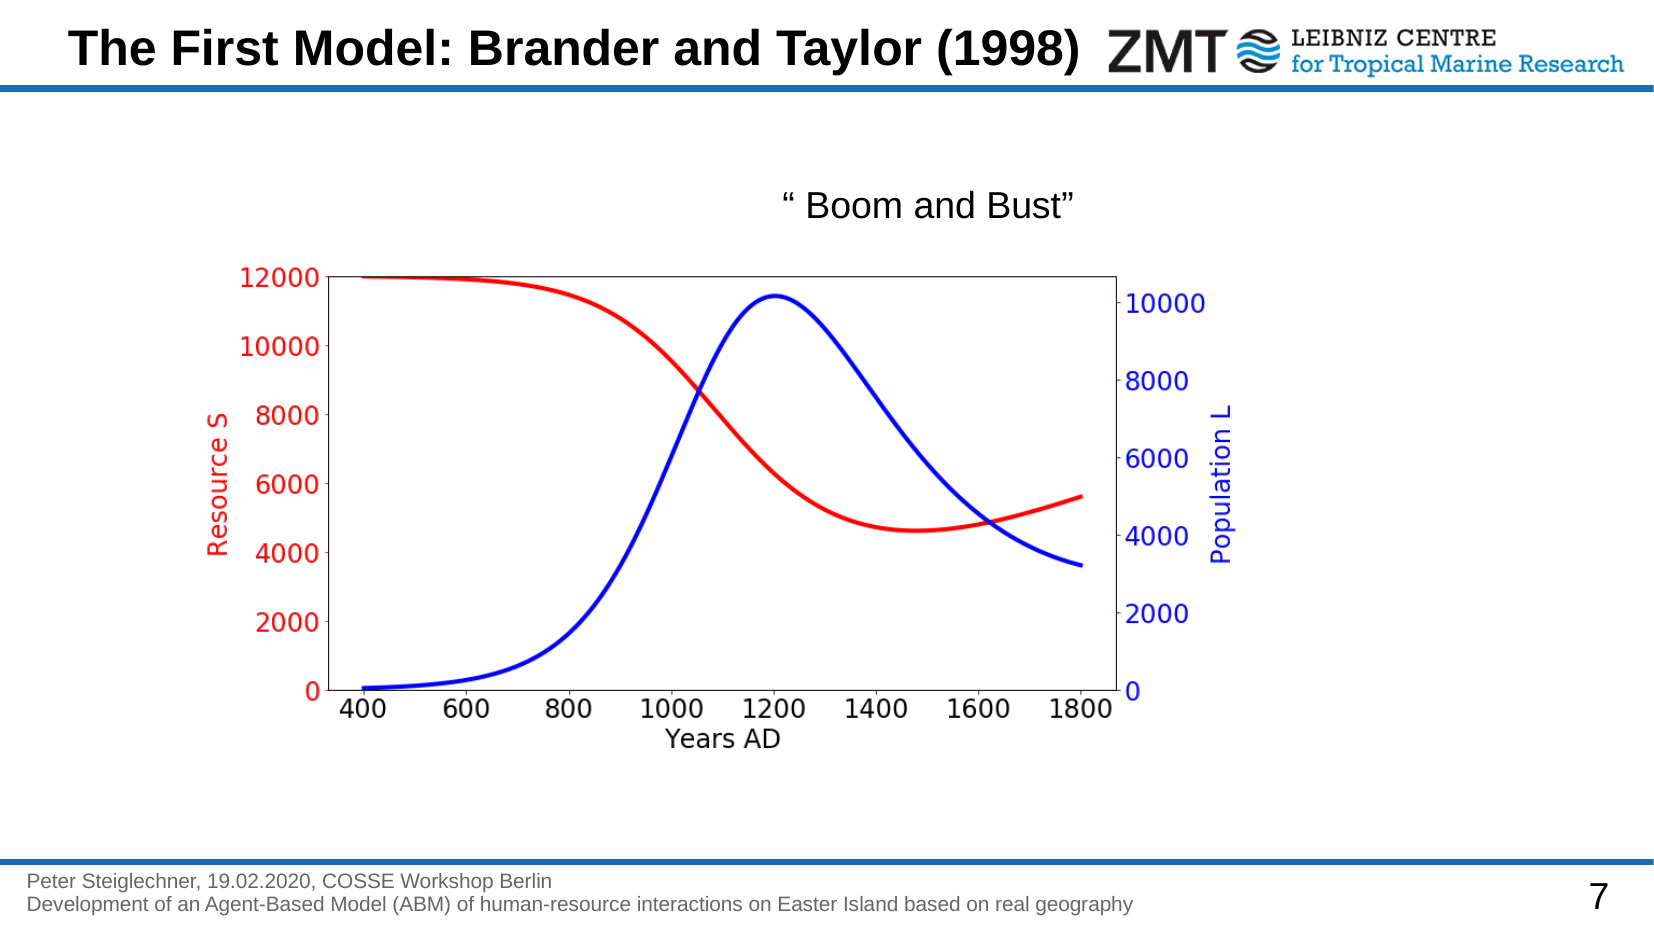

The First Model: Brander and Taylor (1998)
“ Boom and Bust”
7